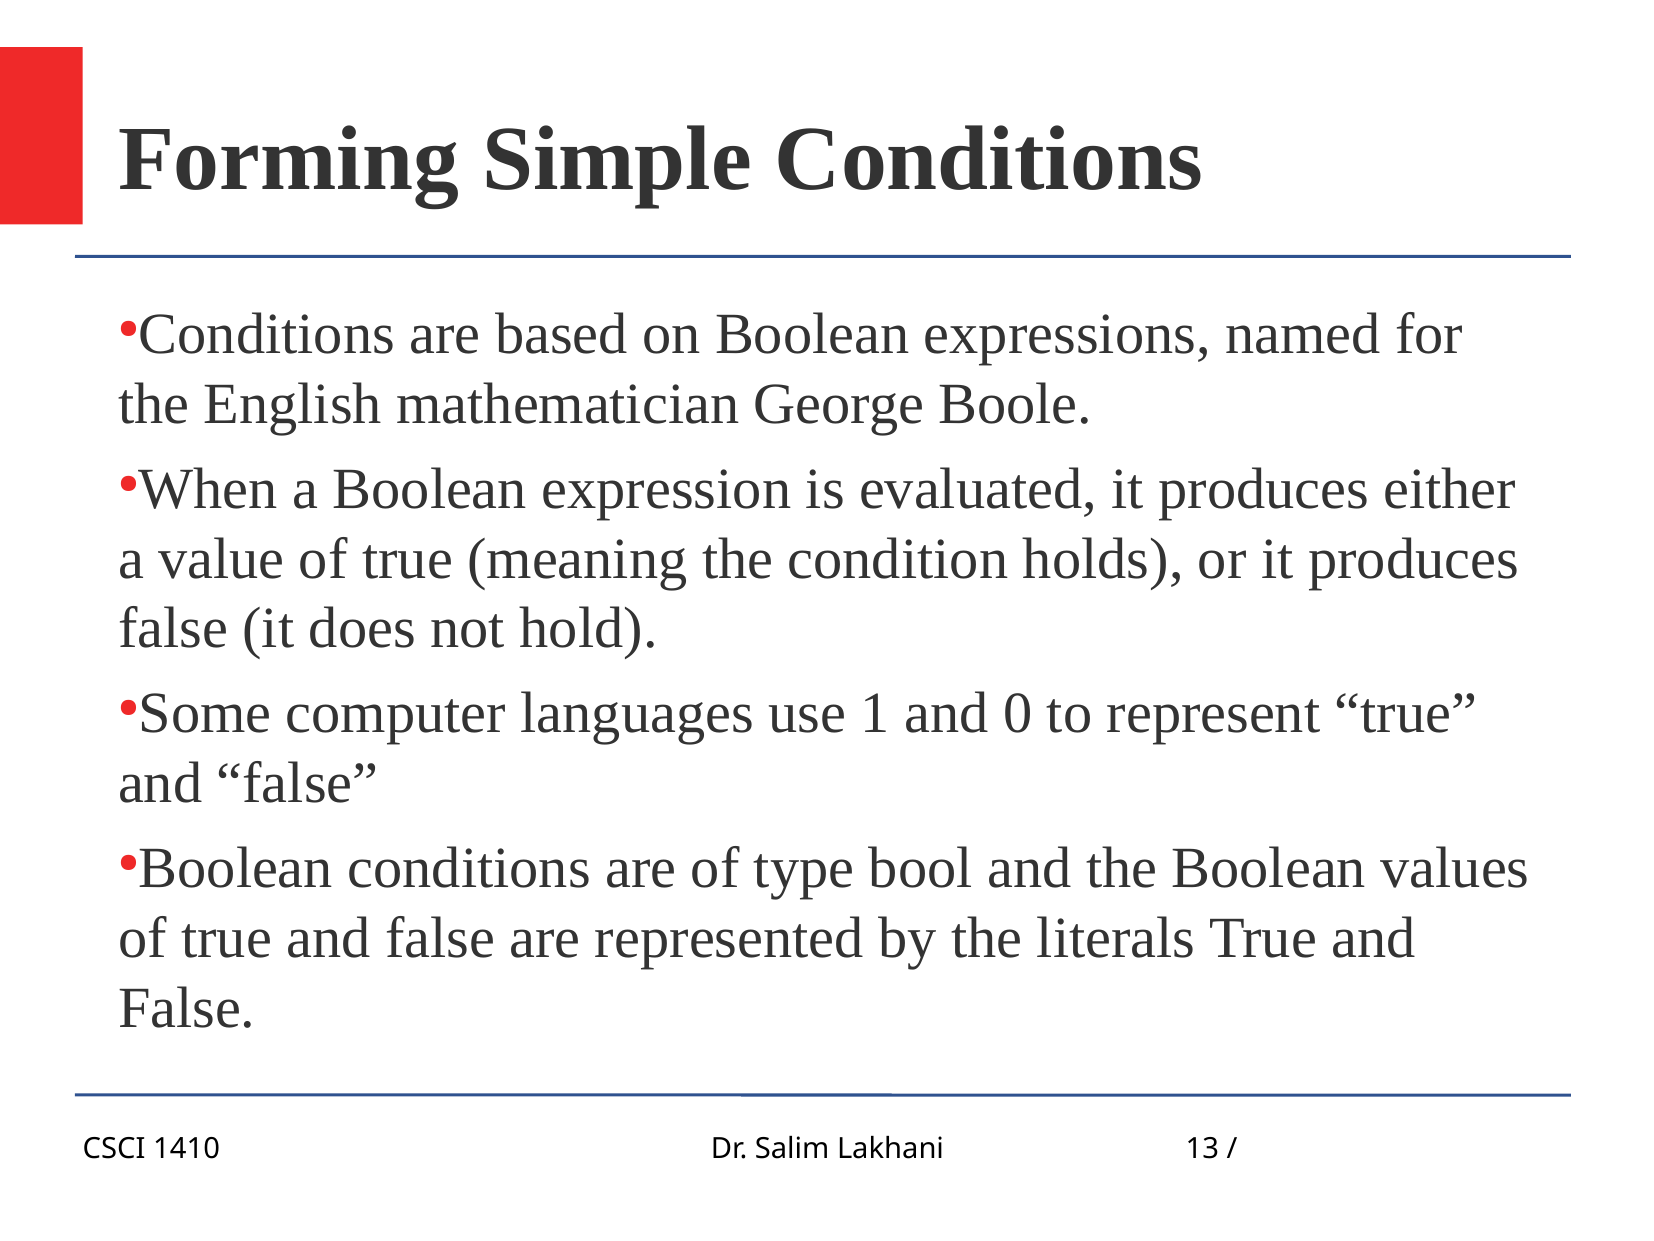

# Forming Simple Conditions
Conditions are based on Boolean expressions, named for the English mathematician George Boole.
When a Boolean expression is evaluated, it produces either a value of true (meaning the condition holds), or it produces false (it does not hold).
Some computer languages use 1 and 0 to represent “true” and “false”
Boolean conditions are of type bool and the Boolean values of true and false are represented by the literals True and False.
CSCI 1410
Dr. Salim Lakhani